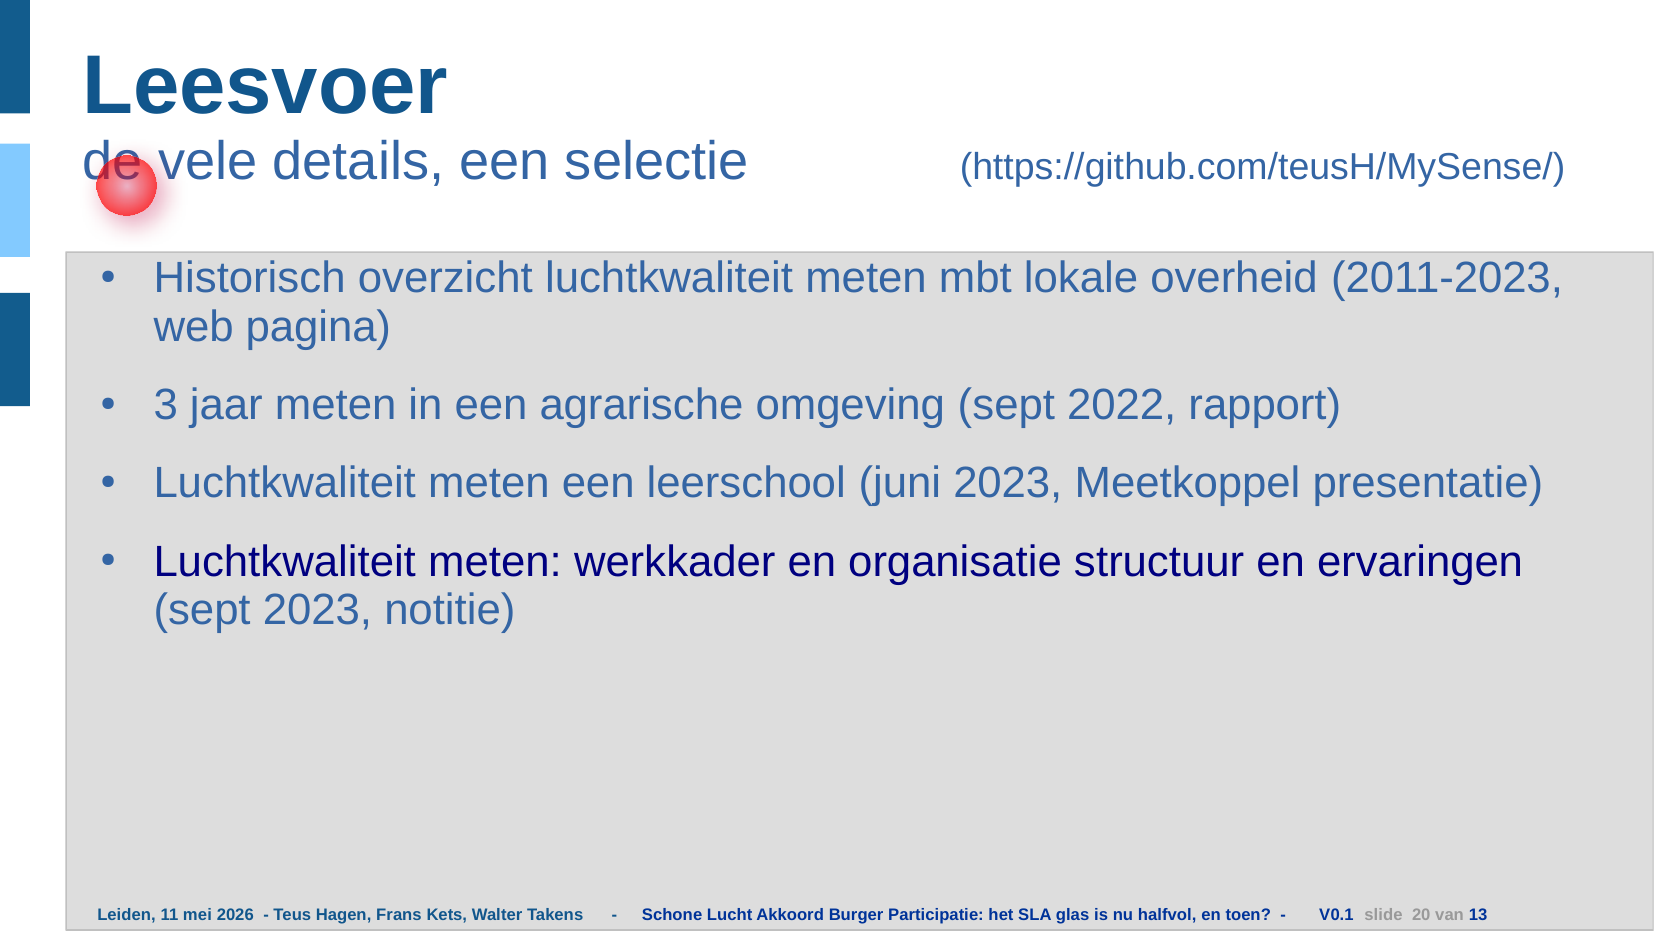

# Leesvoer de vele details, een selectie (https://github.com/teusH/MySense/)
Historisch overzicht luchtkwaliteit meten mbt lokale overheid (2011-2023, web pagina)
3 jaar meten in een agrarische omgeving (sept 2022, rapport)
Luchtkwaliteit meten een leerschool (juni 2023, Meetkoppel presentatie)
Luchtkwaliteit meten: werkkader en organisatie structuur en ervaringen (sept 2023, notitie)